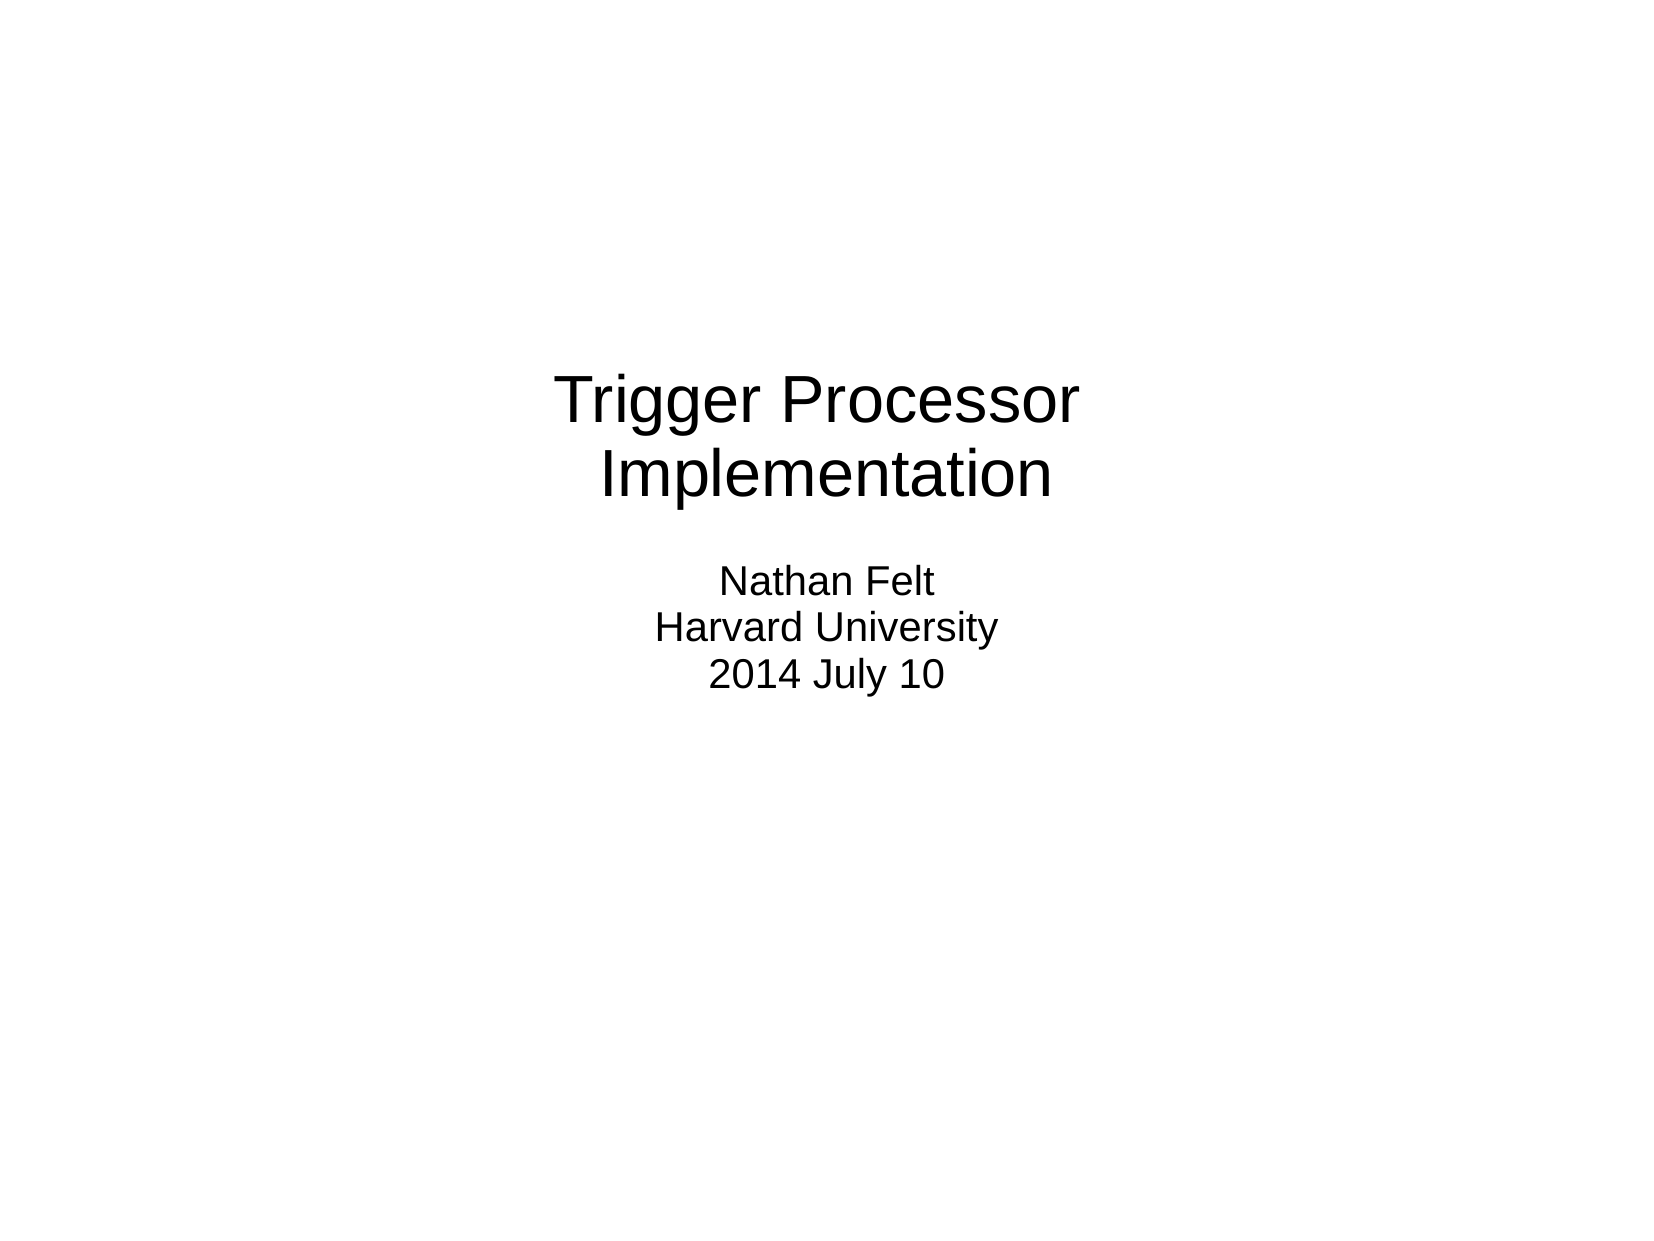

# Trigger Processor
Implementation
Nathan Felt
Harvard University
2014 July 10